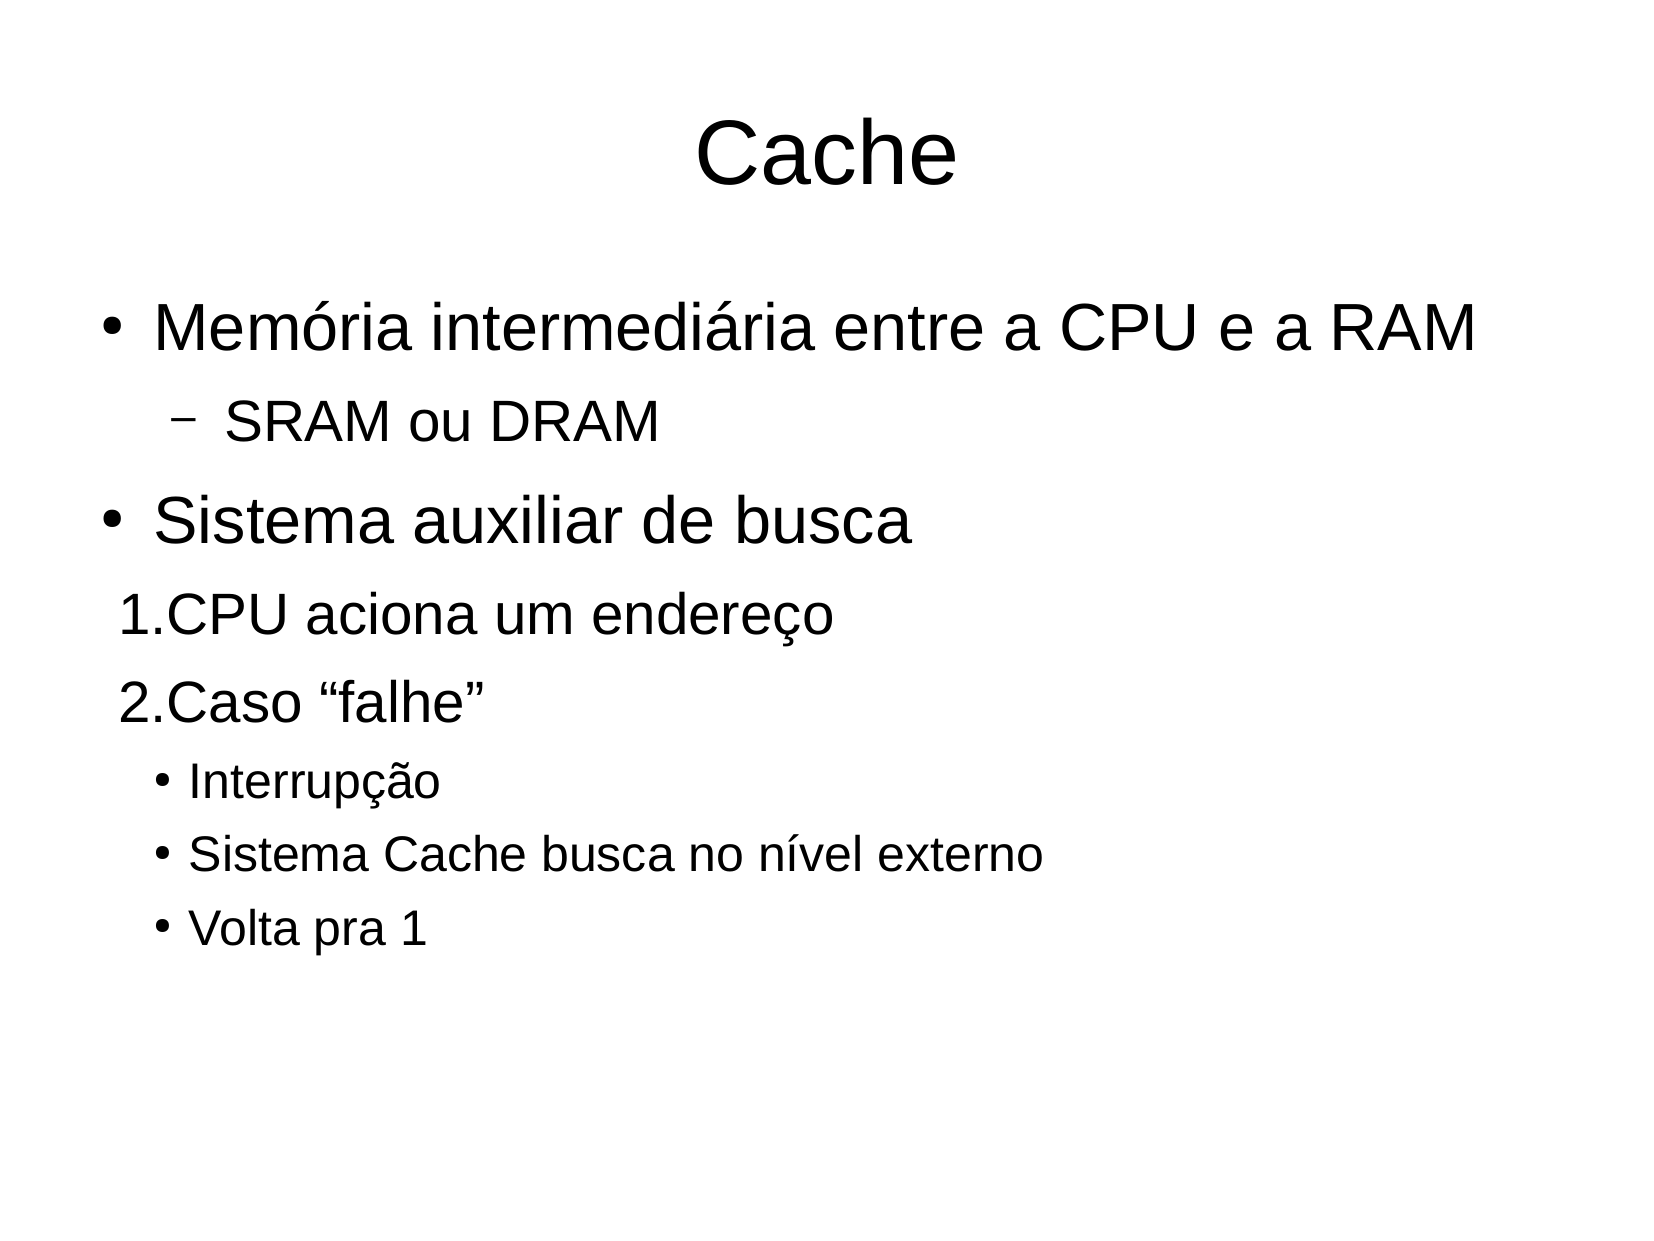

# Cache
Memória intermediária entre a CPU e a RAM
SRAM ou DRAM
Sistema auxiliar de busca
CPU aciona um endereço
Caso “falhe”
Interrupção
Sistema Cache busca no nível externo
Volta pra 1